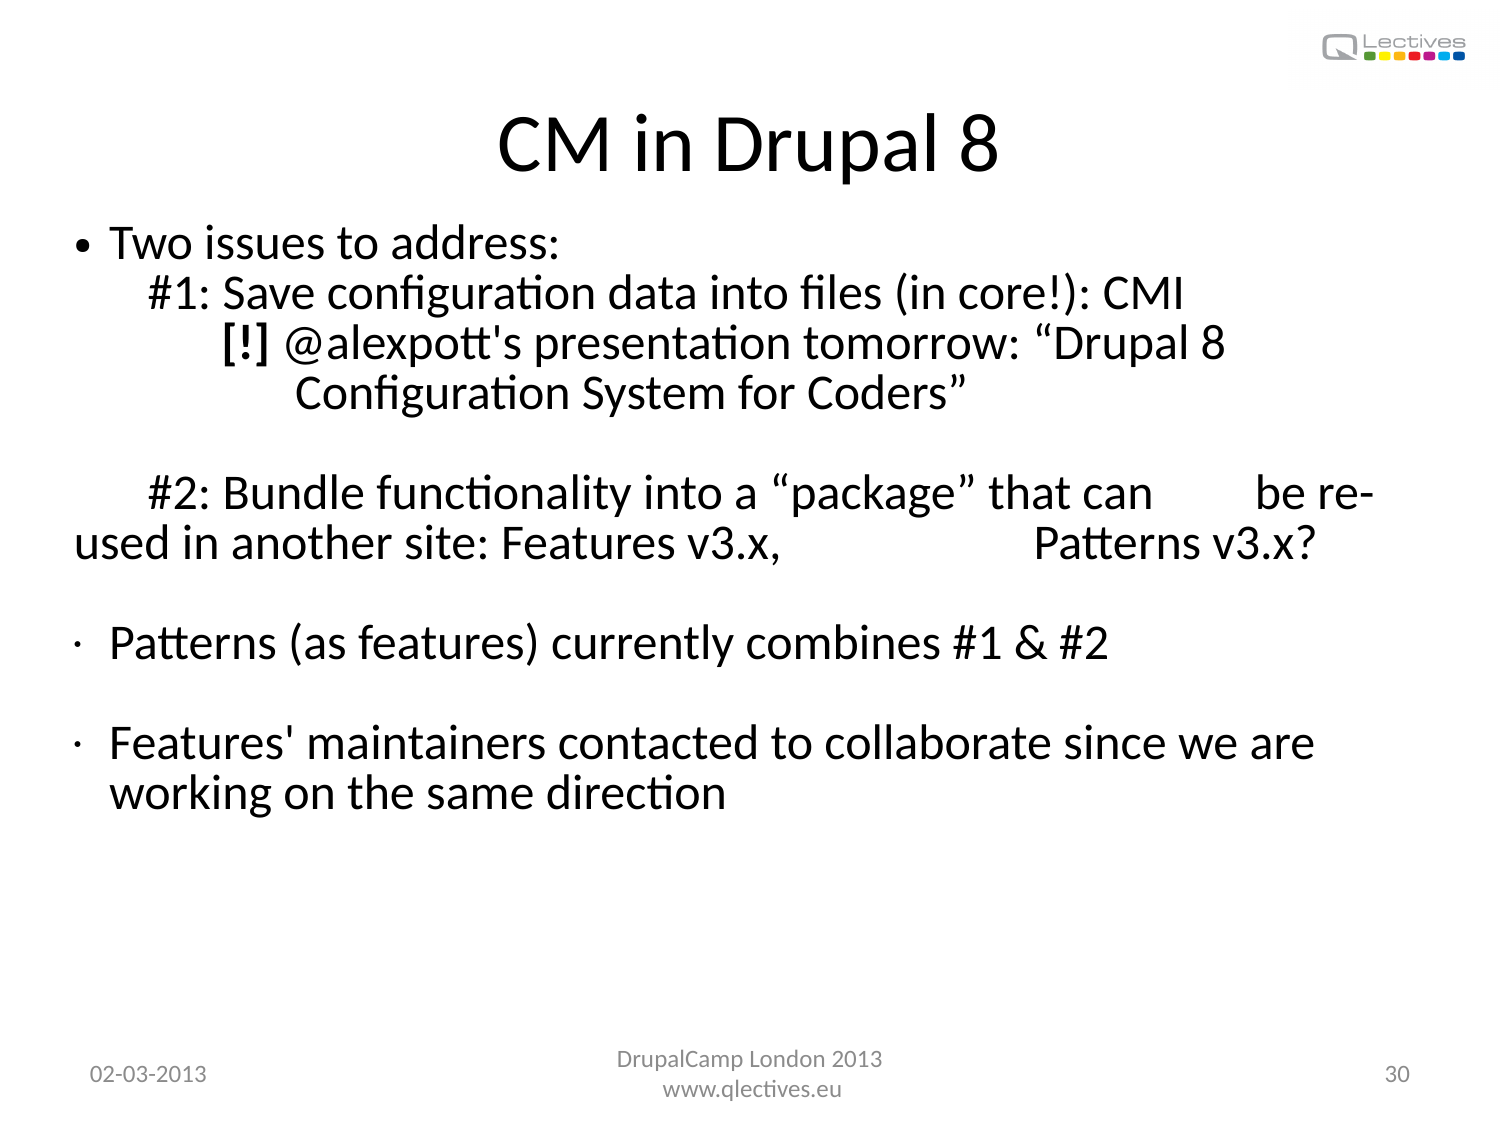

CM in Drupal 8
Two issues to address:
 	#1: Save configuration data into files (in core!): CMI
		[!] @alexpott's presentation tomorrow: “Drupal 8
			Configuration System for Coders”
 	#2: Bundle functionality into a “package” that can 		be re-used in another site: Features v3.x, 				Patterns v3.x?
Patterns (as features) currently combines #1 & #2
Features' maintainers contacted to collaborate since we are working on the same direction
02-03-2013
DrupalCamp London 2013
 www.qlectives.eu